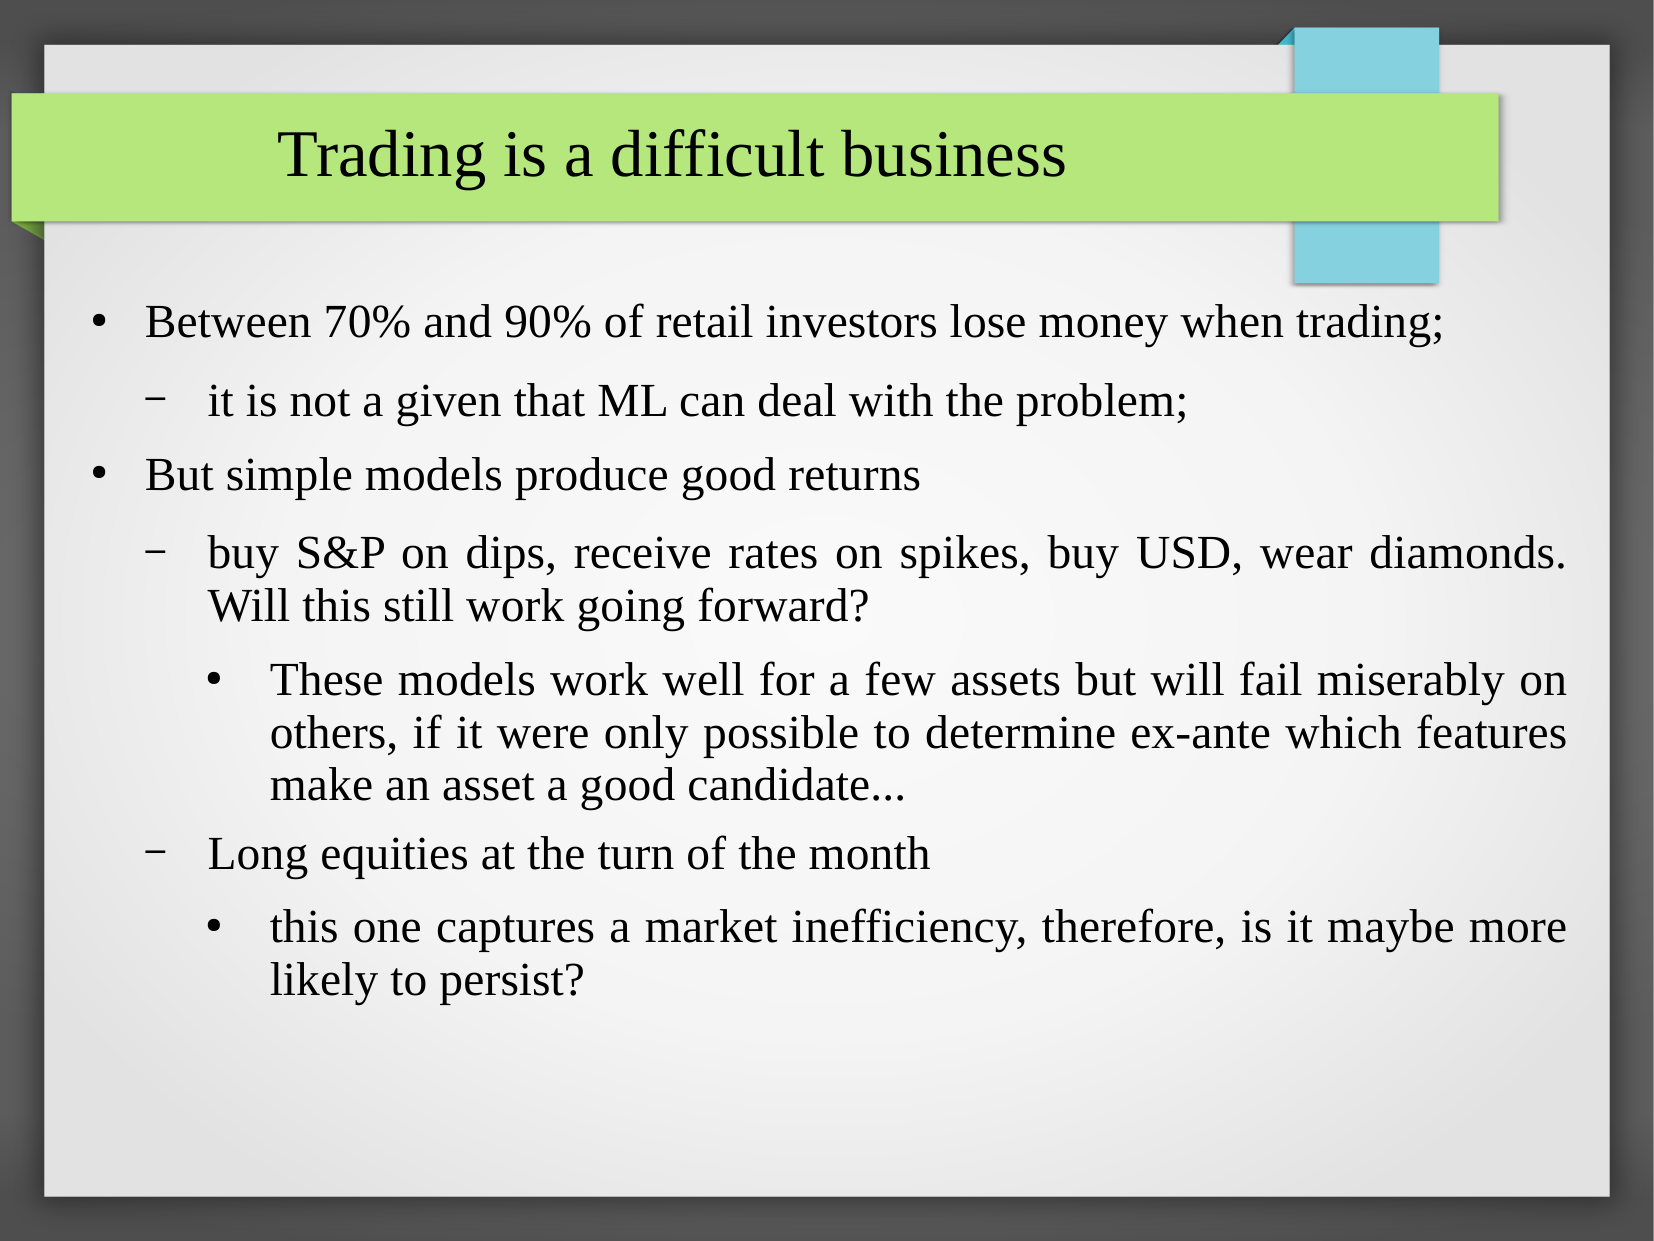

# Trading is a difficult business
Between 70% and 90% of retail investors lose money when trading;
it is not a given that ML can deal with the problem;
But simple models produce good returns
buy S&P on dips, receive rates on spikes, buy USD, wear diamonds. Will this still work going forward?
These models work well for a few assets but will fail miserably on others, if it were only possible to determine ex-ante which features make an asset a good candidate...
Long equities at the turn of the month
this one captures a market inefficiency, therefore, is it maybe more likely to persist?